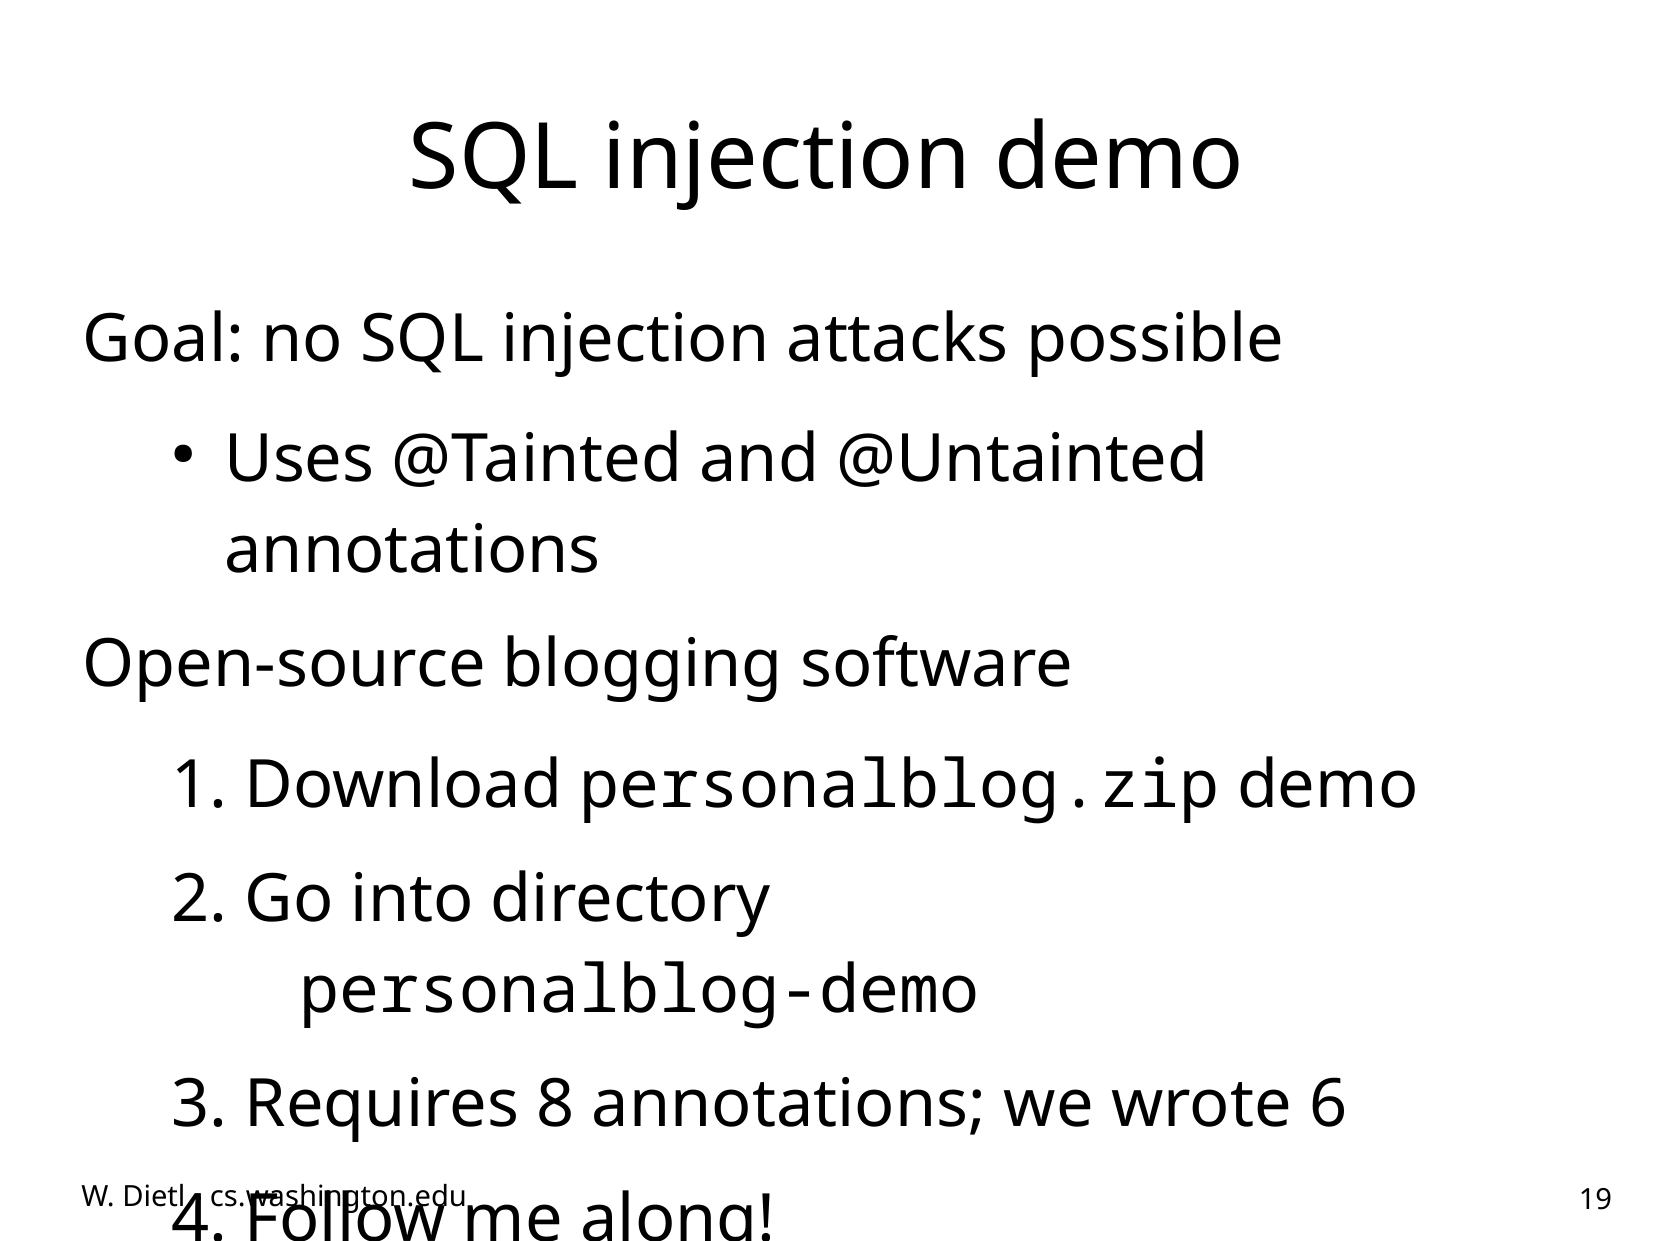

# SQL injection demo
Goal: no SQL injection attacks possible
Uses @Tainted and @Untainted annotations
Open-source blogging software
 Download personalblog.zip demo
 Go into directory
	personalblog-demo
 Requires 8 annotations; we wrote 6
 Follow me along!
W. Dietl - cs.washington.edu
19